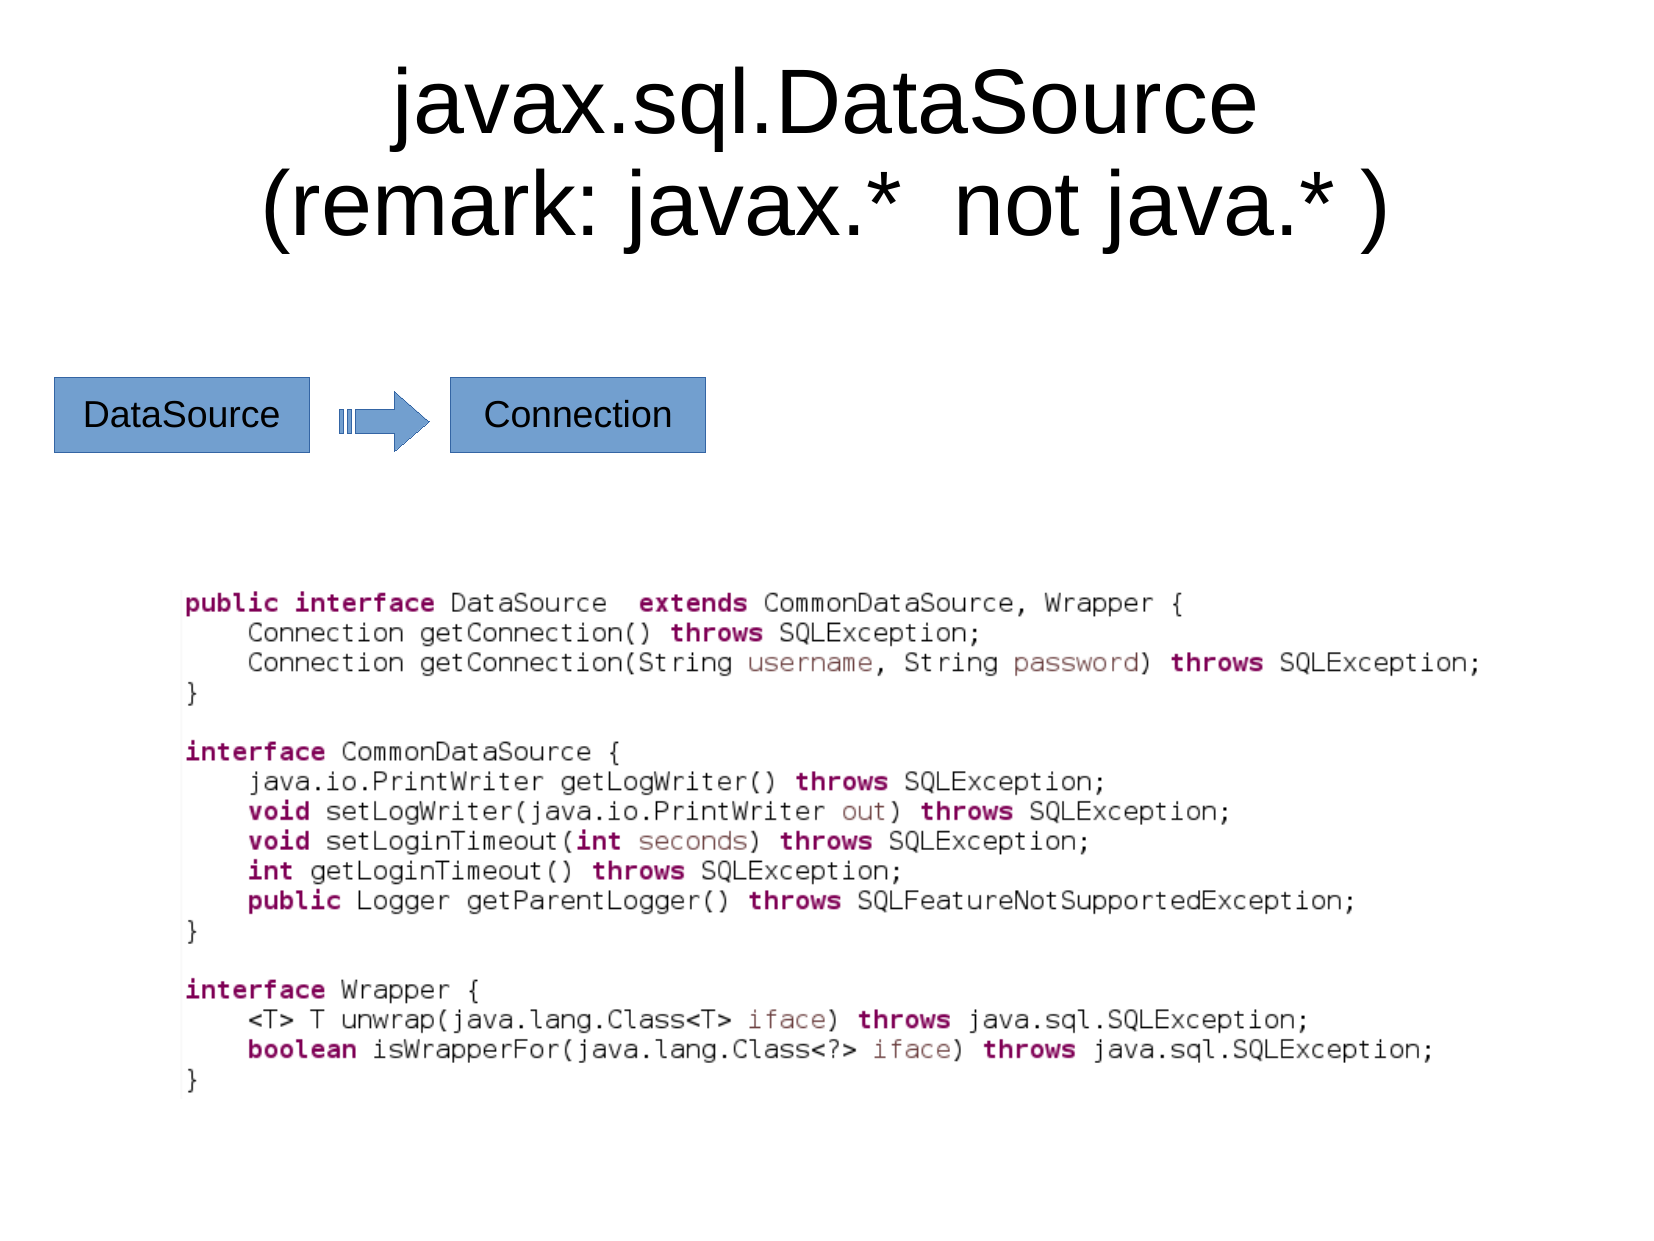

# javax.sql.DataSource (remark: javax.* not java.* )
Connection
DataSource